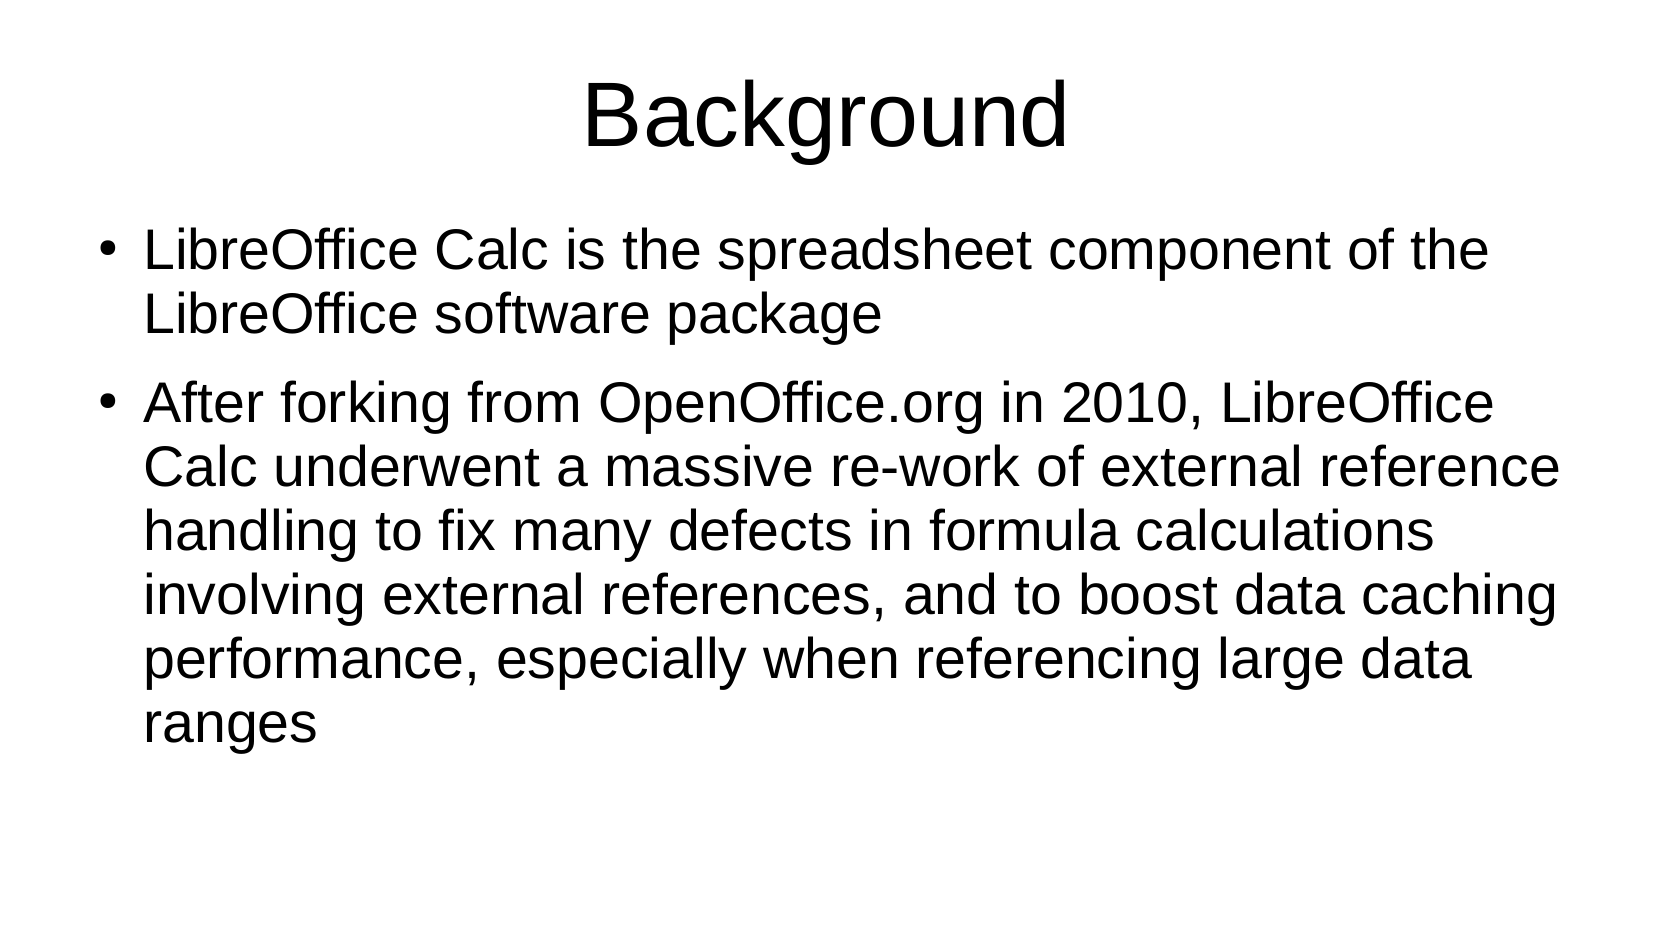

# Background
LibreOffice Calc is the spreadsheet component of the LibreOffice software package
After forking from OpenOffice.org in 2010, LibreOffice Calc underwent a massive re-work of external reference handling to fix many defects in formula calculations involving external references, and to boost data caching performance, especially when referencing large data ranges